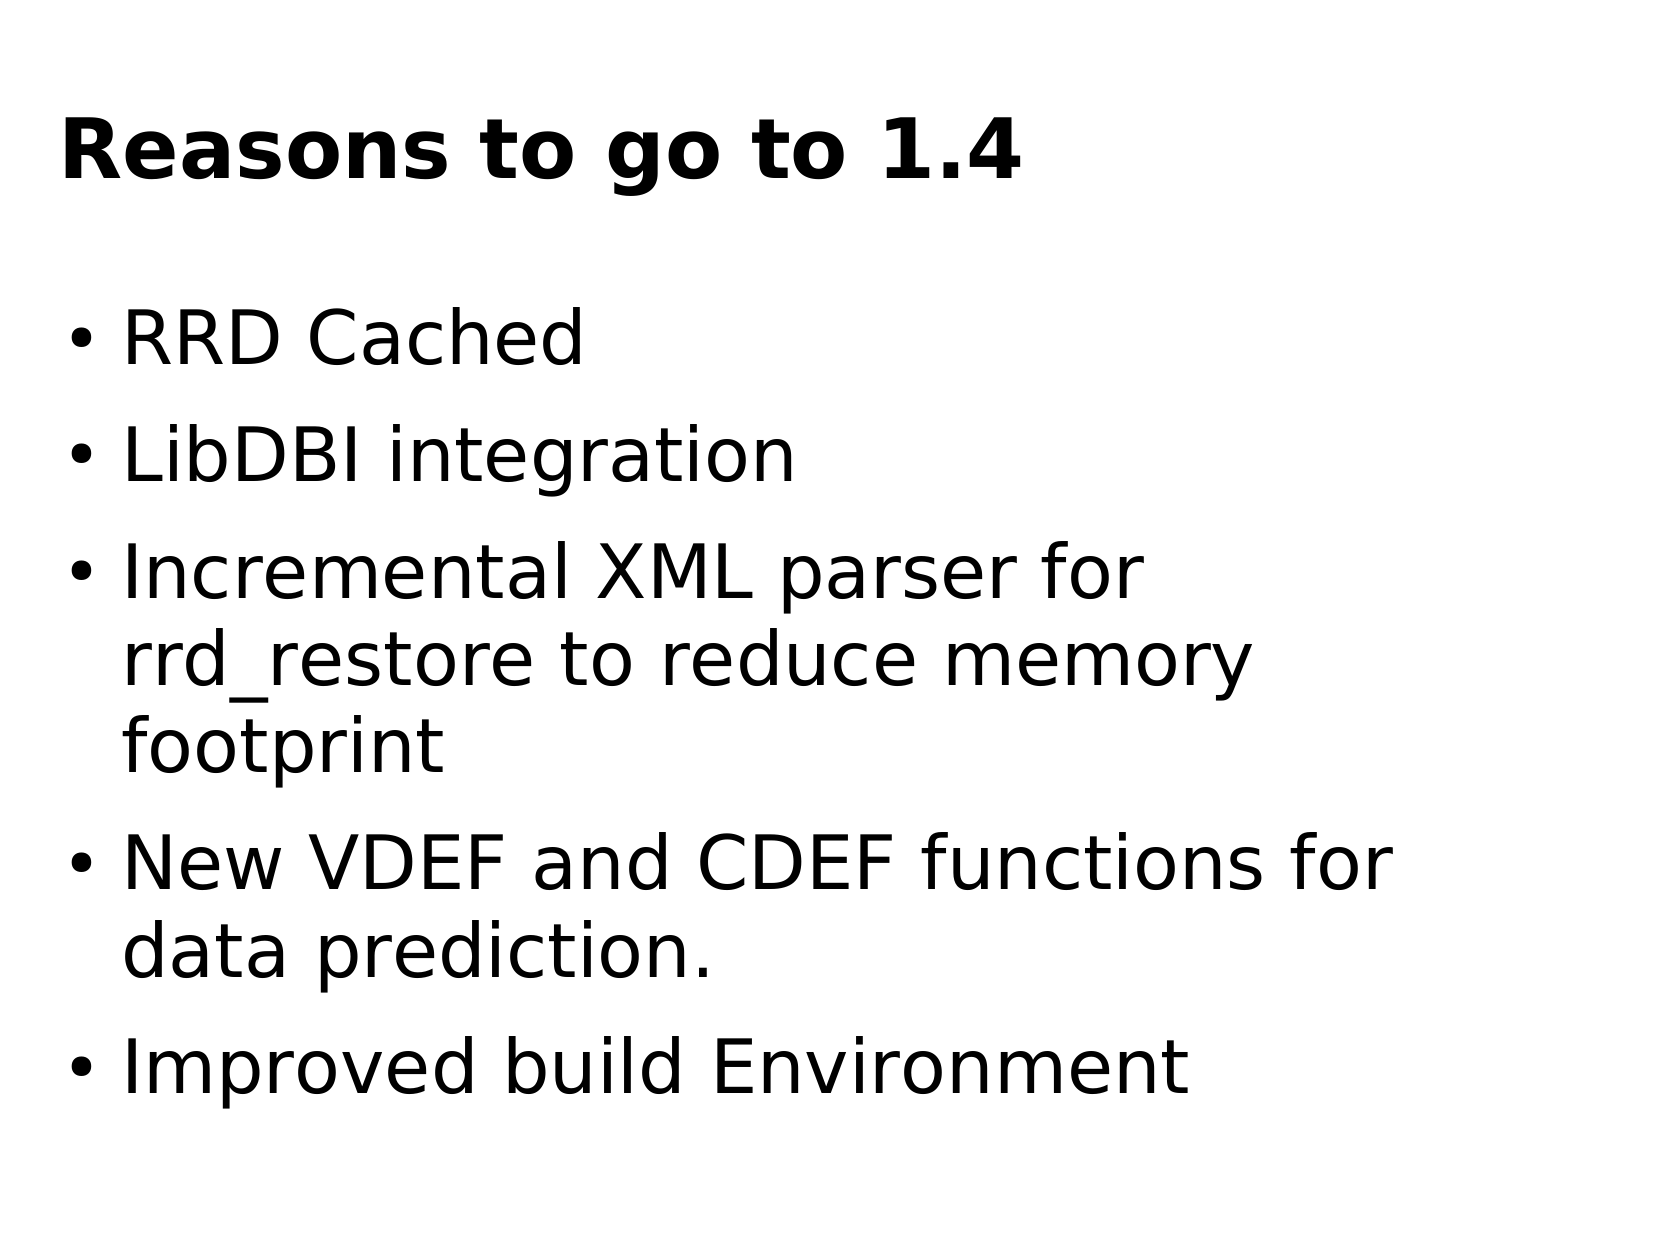

# Reasons to go to 1.4
RRD Cached
LibDBI integration
Incremental XML parser for rrd_restore to reduce memory footprint
New VDEF and CDEF functions for data prediction.
Improved build Environment